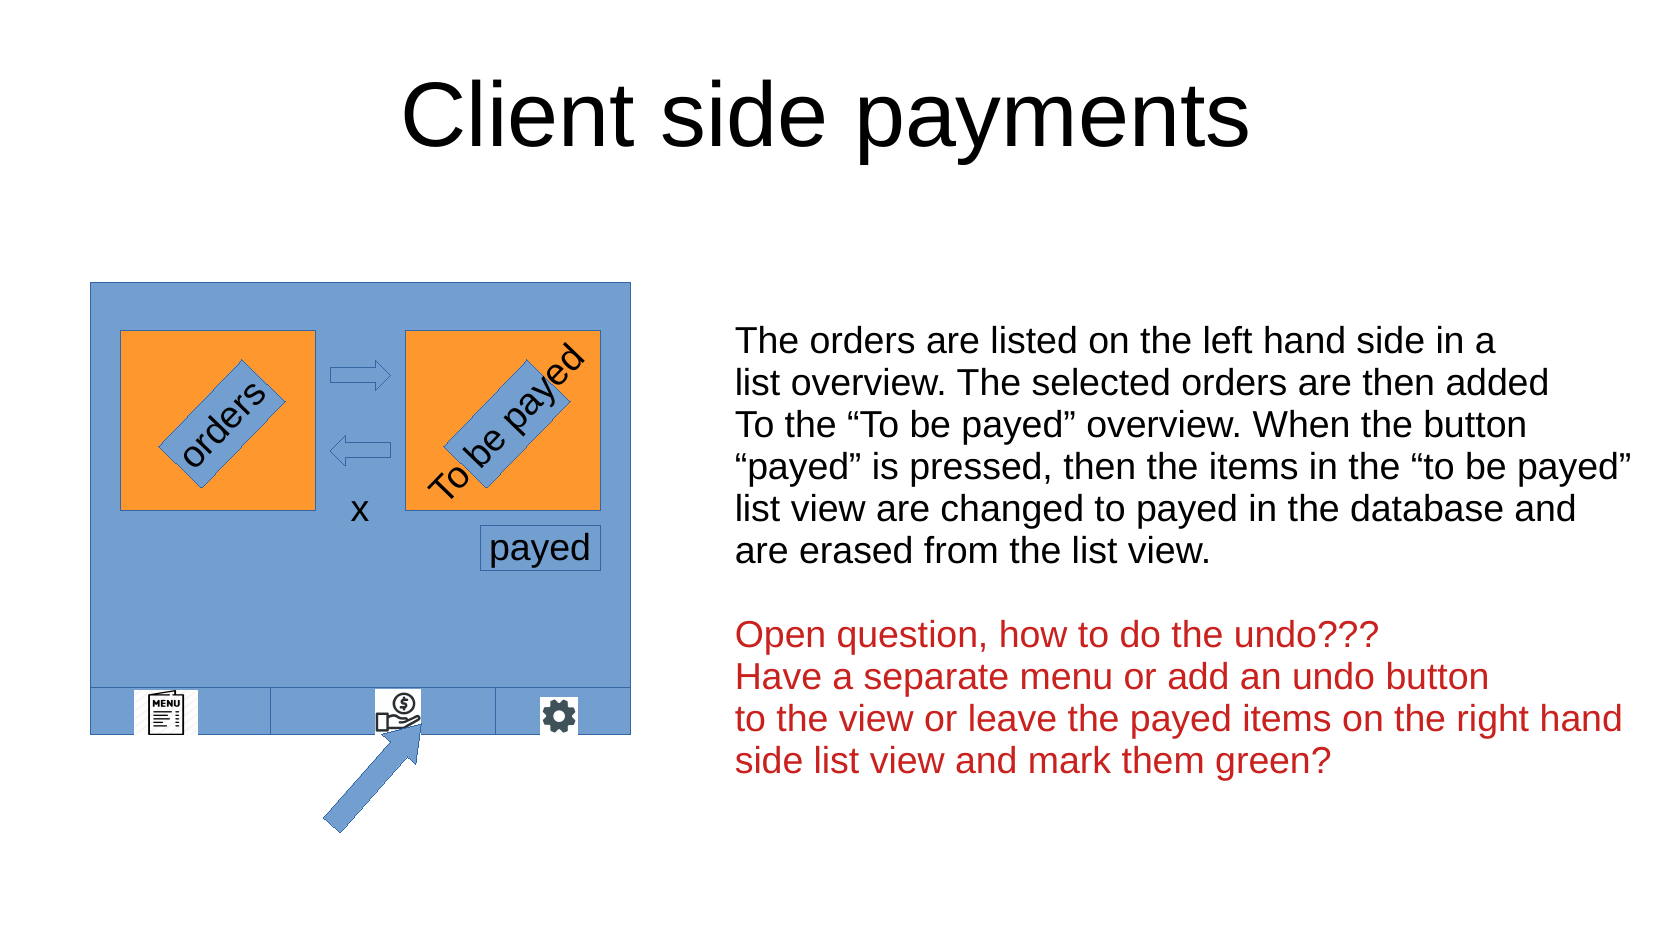

# Client side payments
x
The orders are listed on the left hand side in a
list overview. The selected orders are then added
To the “To be payed” overview. When the button
“payed” is pressed, then the items in the “to be payed”
list view are changed to payed in the database and
are erased from the list view.
Open question, how to do the undo???
Have a separate menu or add an undo button
to the view or leave the payed items on the right hand
side list view and mark them green?
orders
orders
To be payed
payed